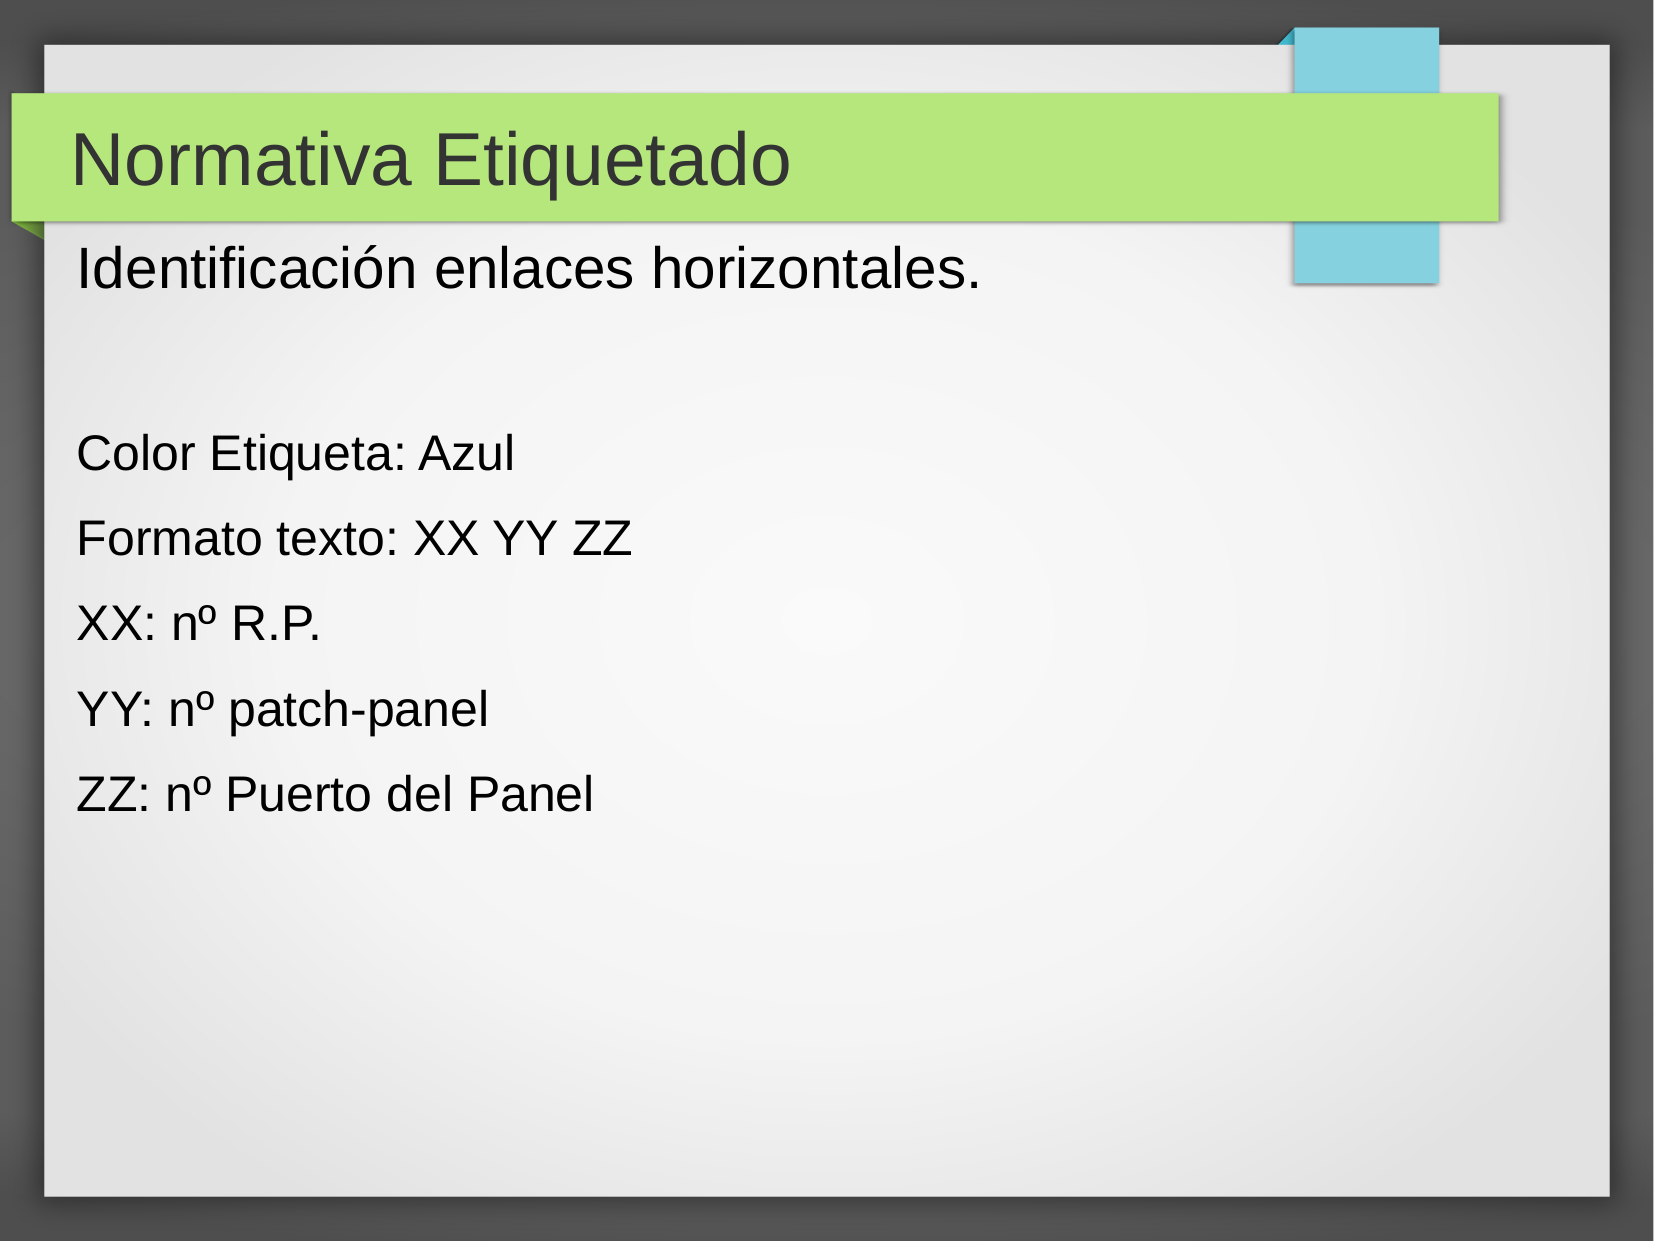

# Normativa Etiquetado
Identificación enlaces horizontales.
Color Etiqueta: Azul
Formato texto: XX YY ZZ
XX: nº R.P.
YY: nº patch-panel
ZZ: nº Puerto del Panel